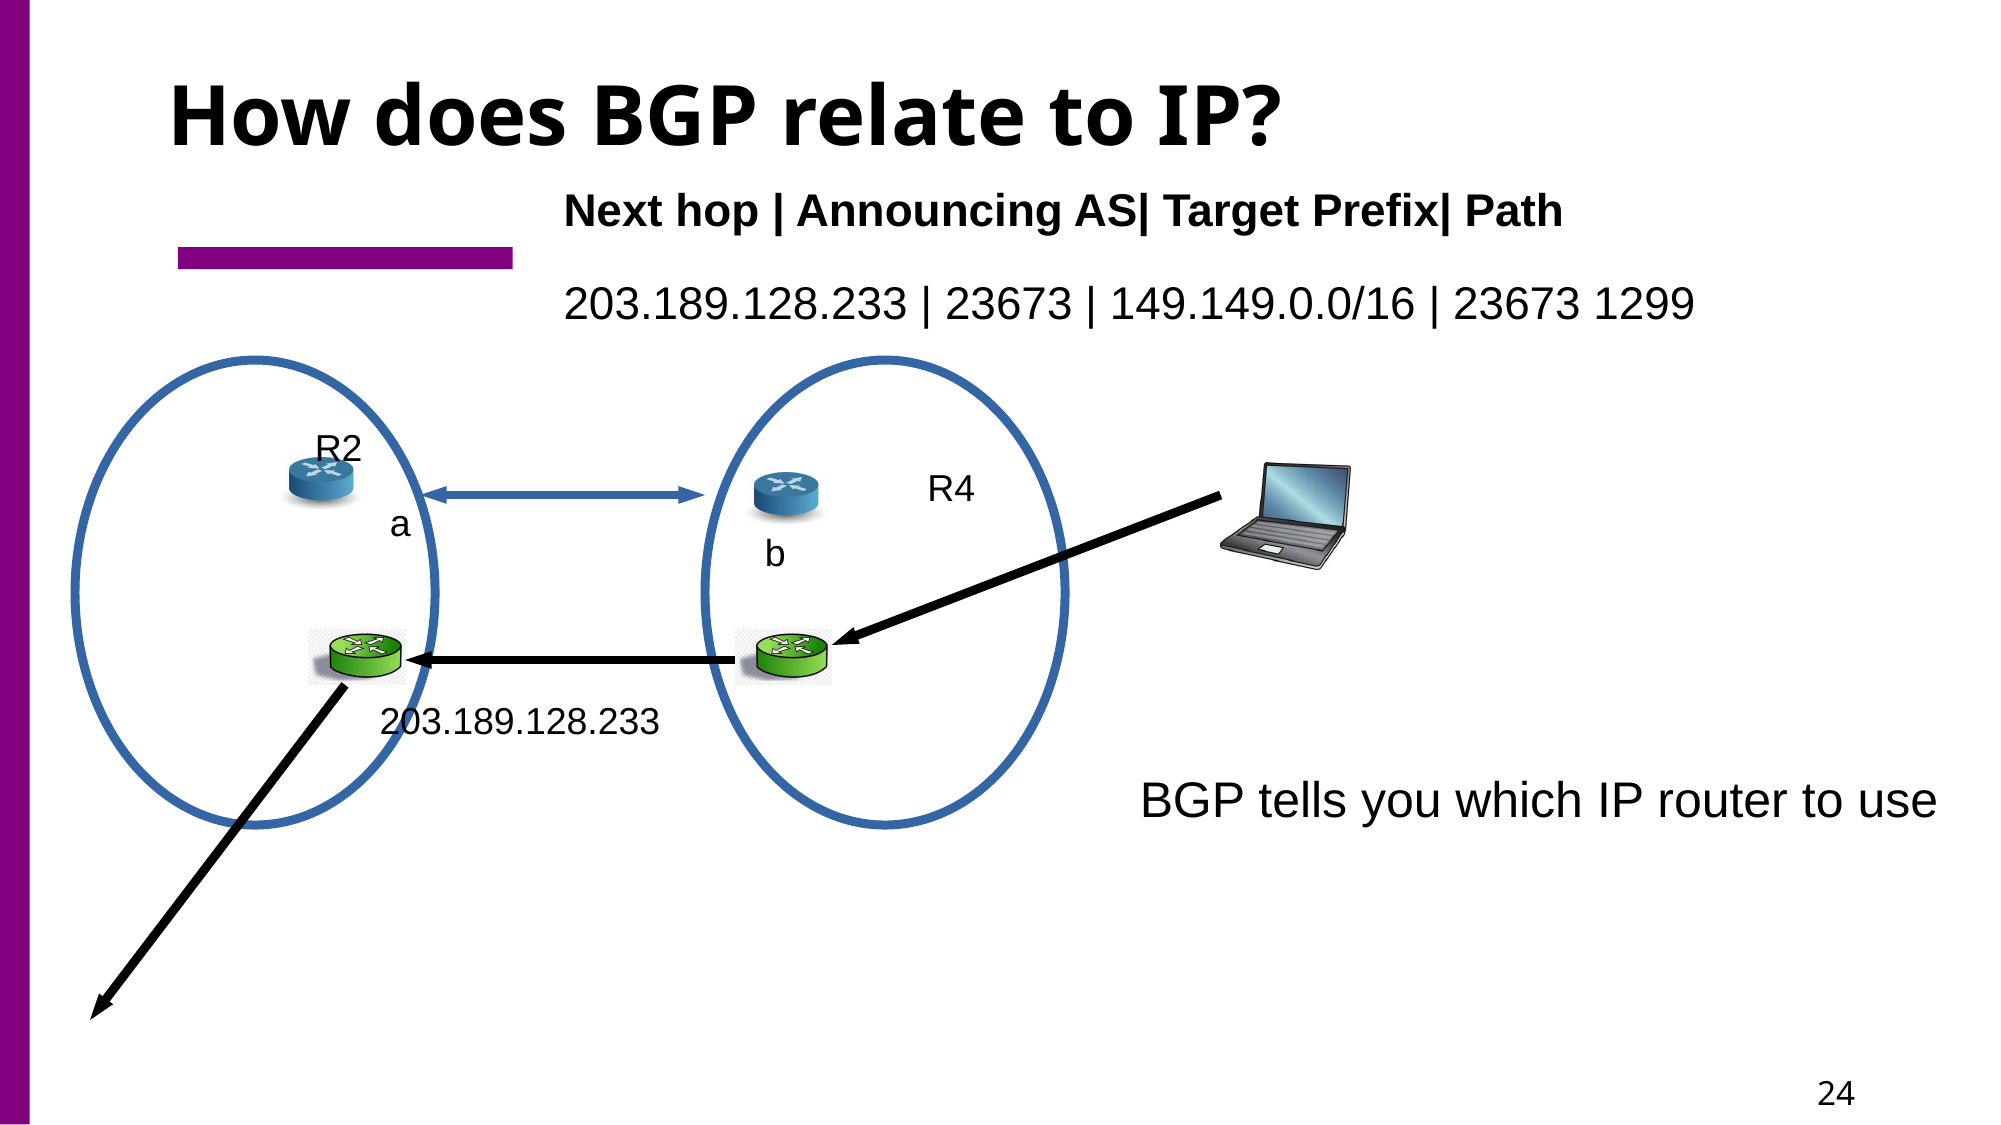

# How does BGP relate to IP?
Next hop | Announcing AS| Target Prefix| Path
203.189.128.233 | 23673 | 149.149.0.0/16 | 23673 1299
R2
R4
a
b
203.189.128.233
BGP tells you which IP router to use